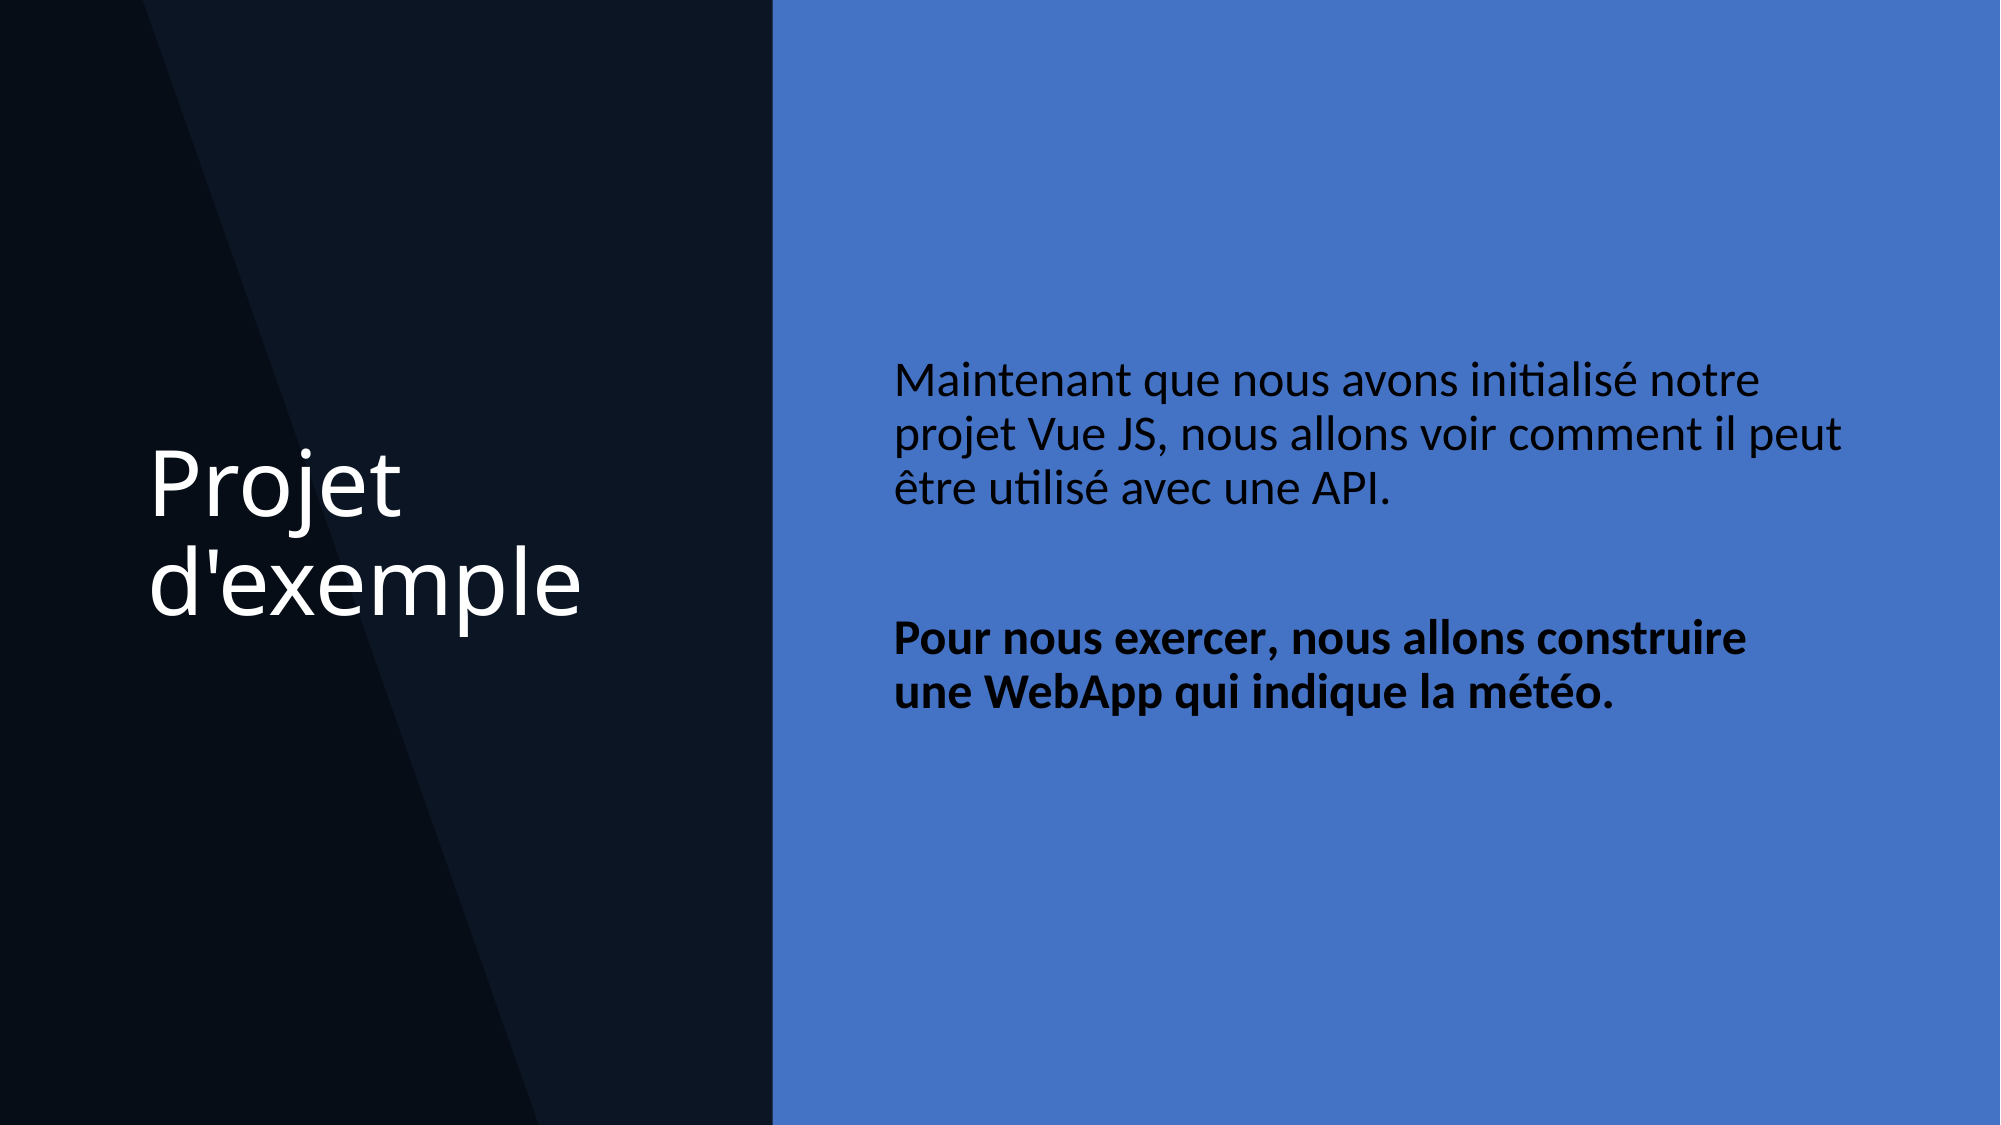

# Projet d'exemple
Maintenant que nous avons initialisé notre projet Vue JS, nous allons voir comment il peut être utilisé avec une API.
Pour nous exercer, nous allons construire une WebApp qui indique la météo.